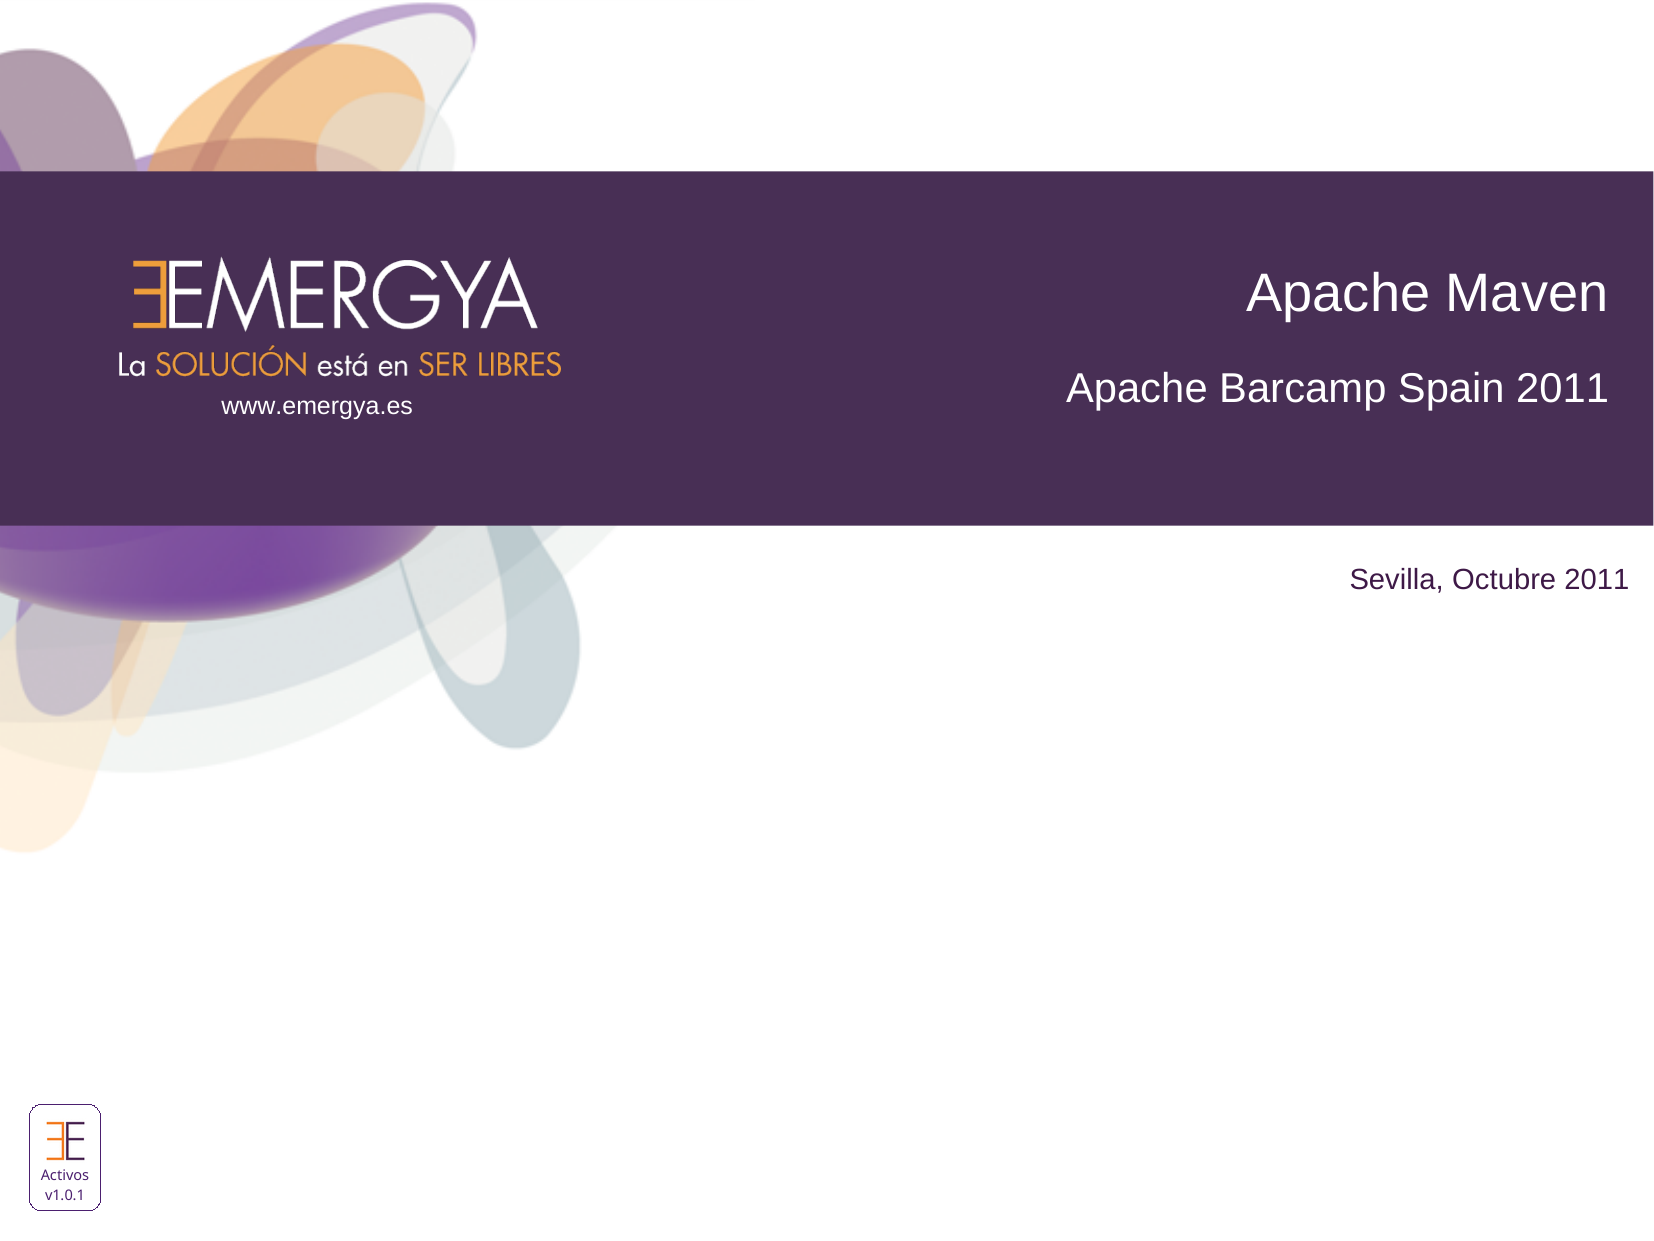

Apache Maven
Apache Barcamp Spain 2011
Sevilla, Octubre 2011
Activos
v1.0.1